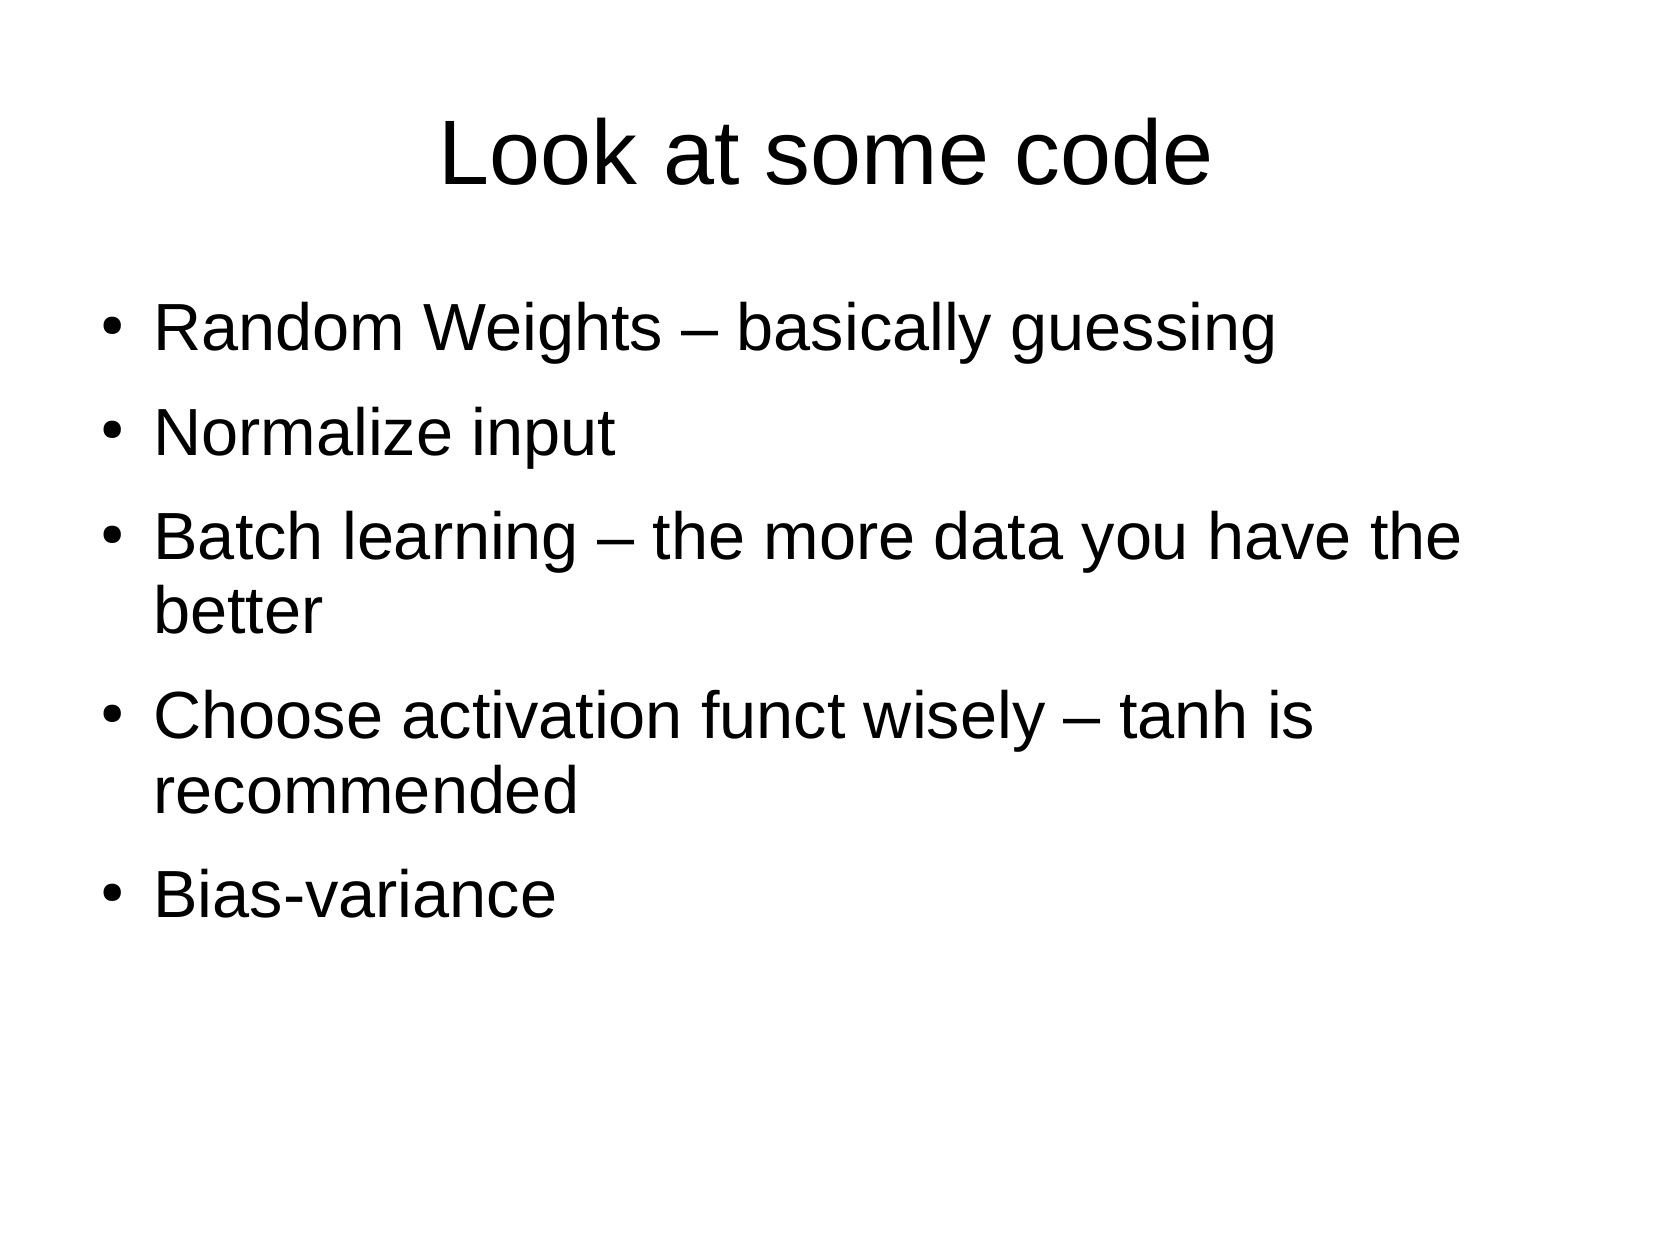

# Look at some code
Random Weights – basically guessing
Normalize input
Batch learning – the more data you have the better
Choose activation funct wisely – tanh is recommended
Bias-variance